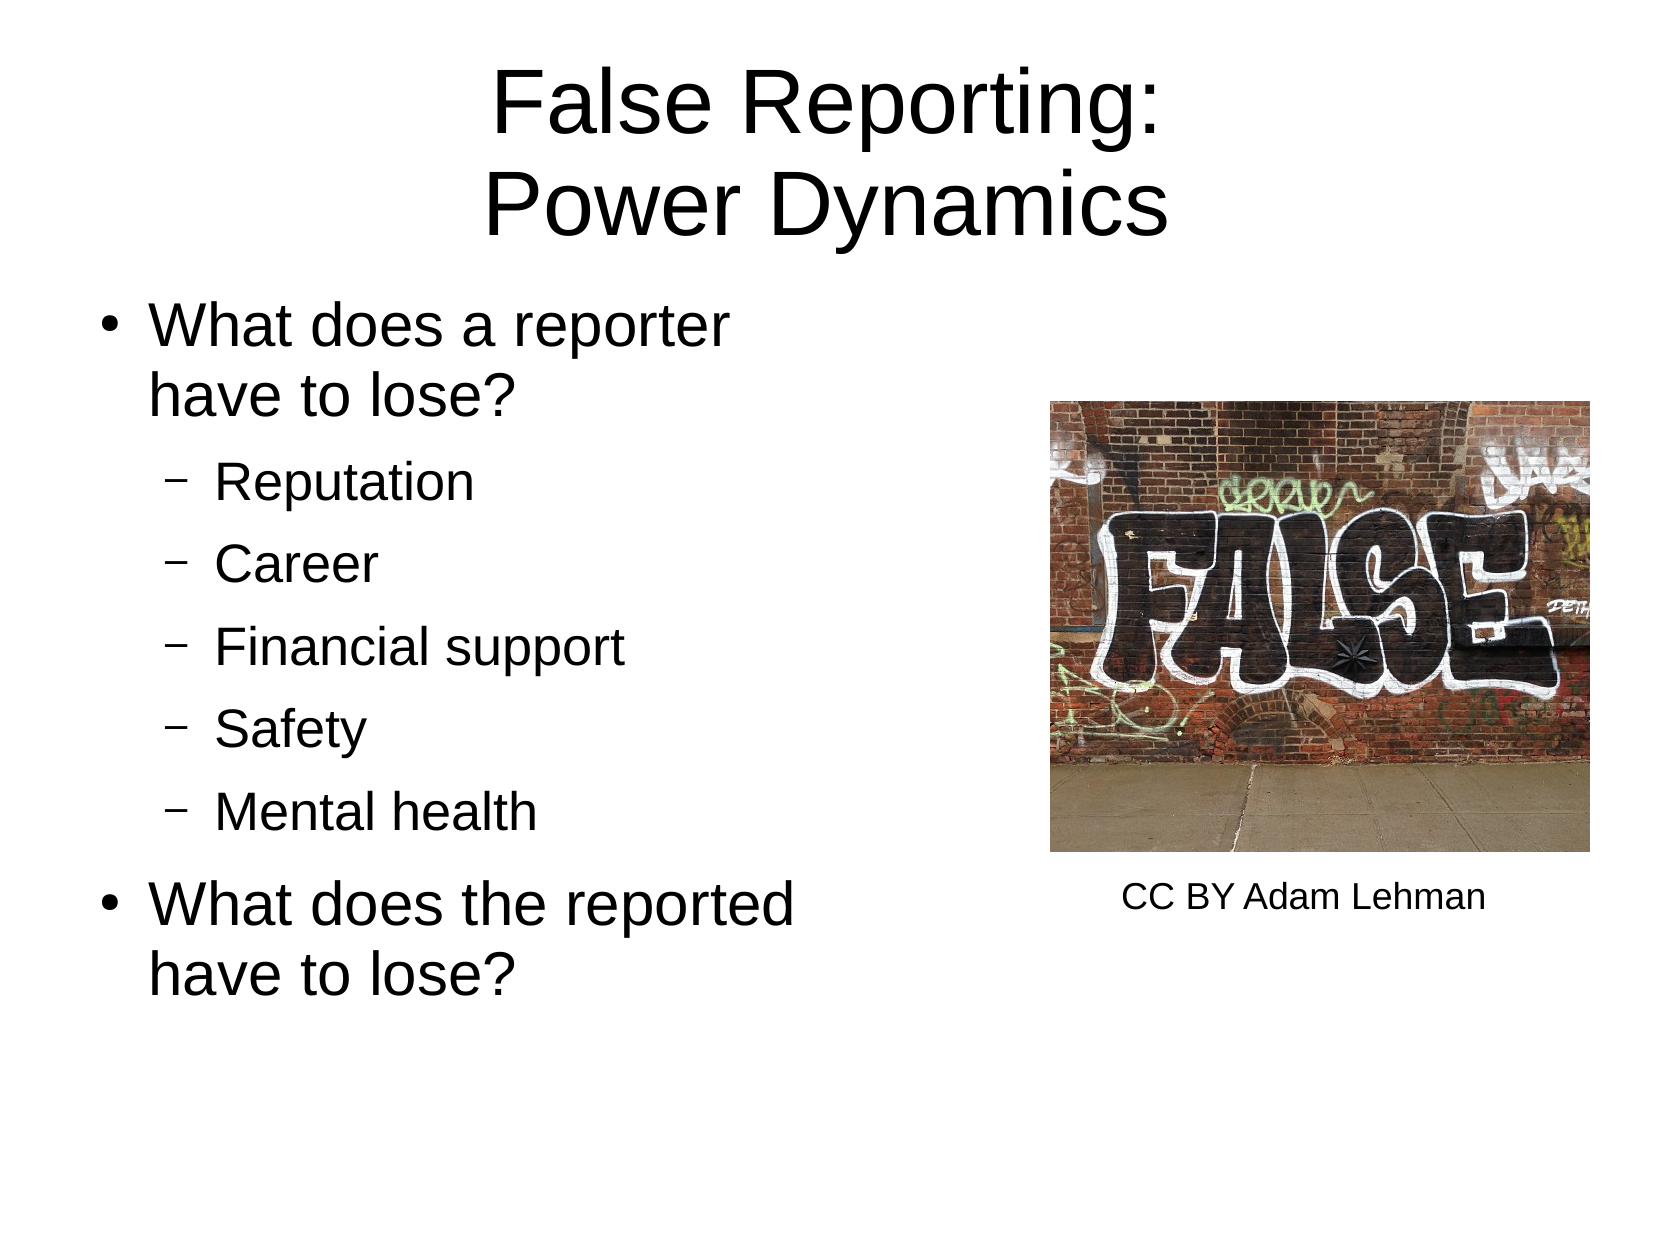

# False Reporting: Power Dynamics
What does a reporter
have to lose?
Reputation
Career
Financial support
Safety
Mental health
What does the reported
have to lose?
CC BY Adam Lehman